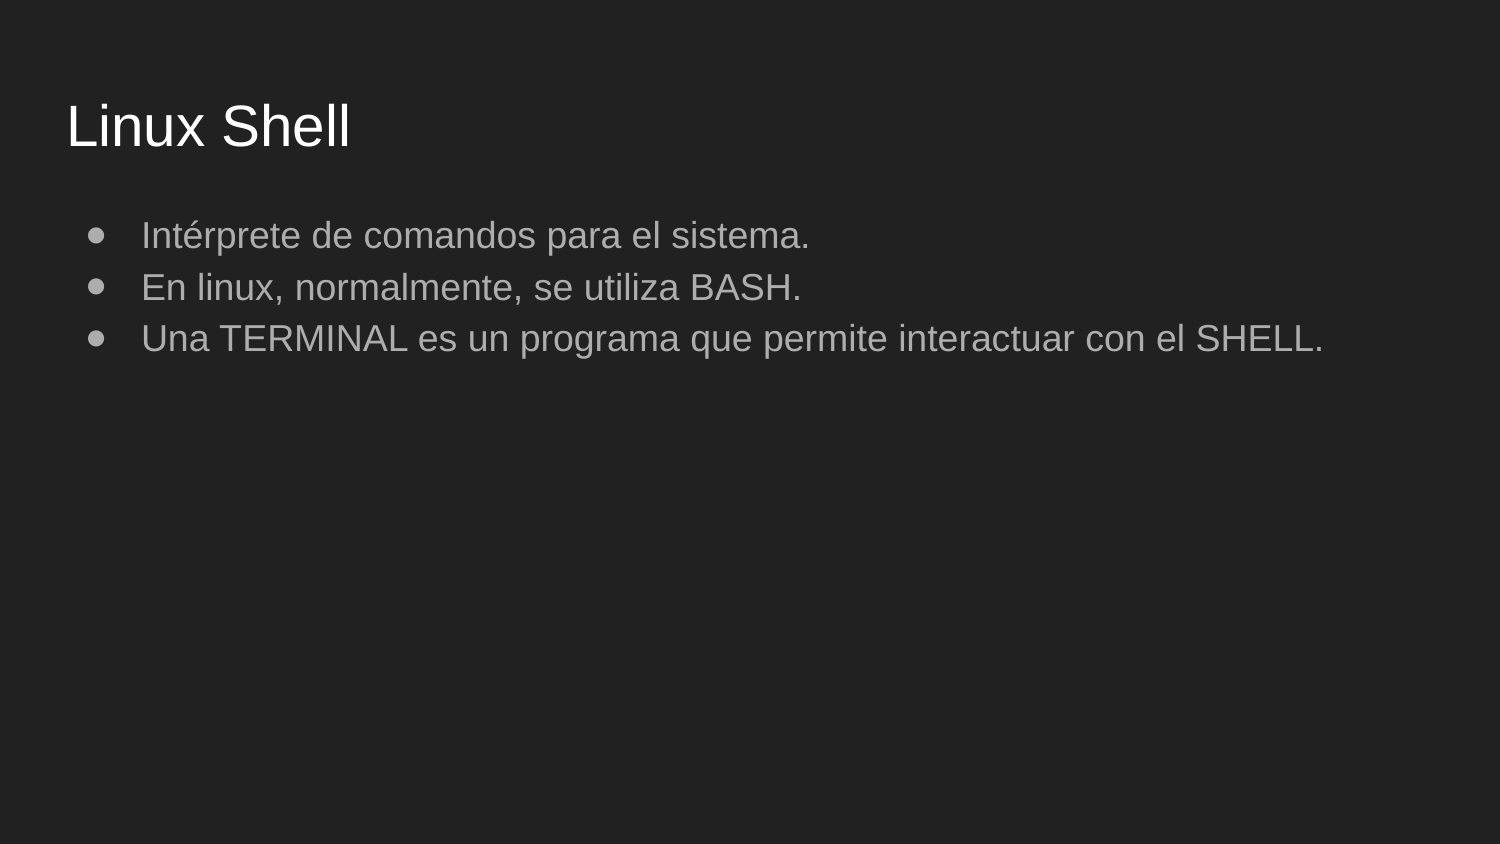

# Linux Shell
Intérprete de comandos para el sistema.
En linux, normalmente, se utiliza BASH.
Una TERMINAL es un programa que permite interactuar con el SHELL.